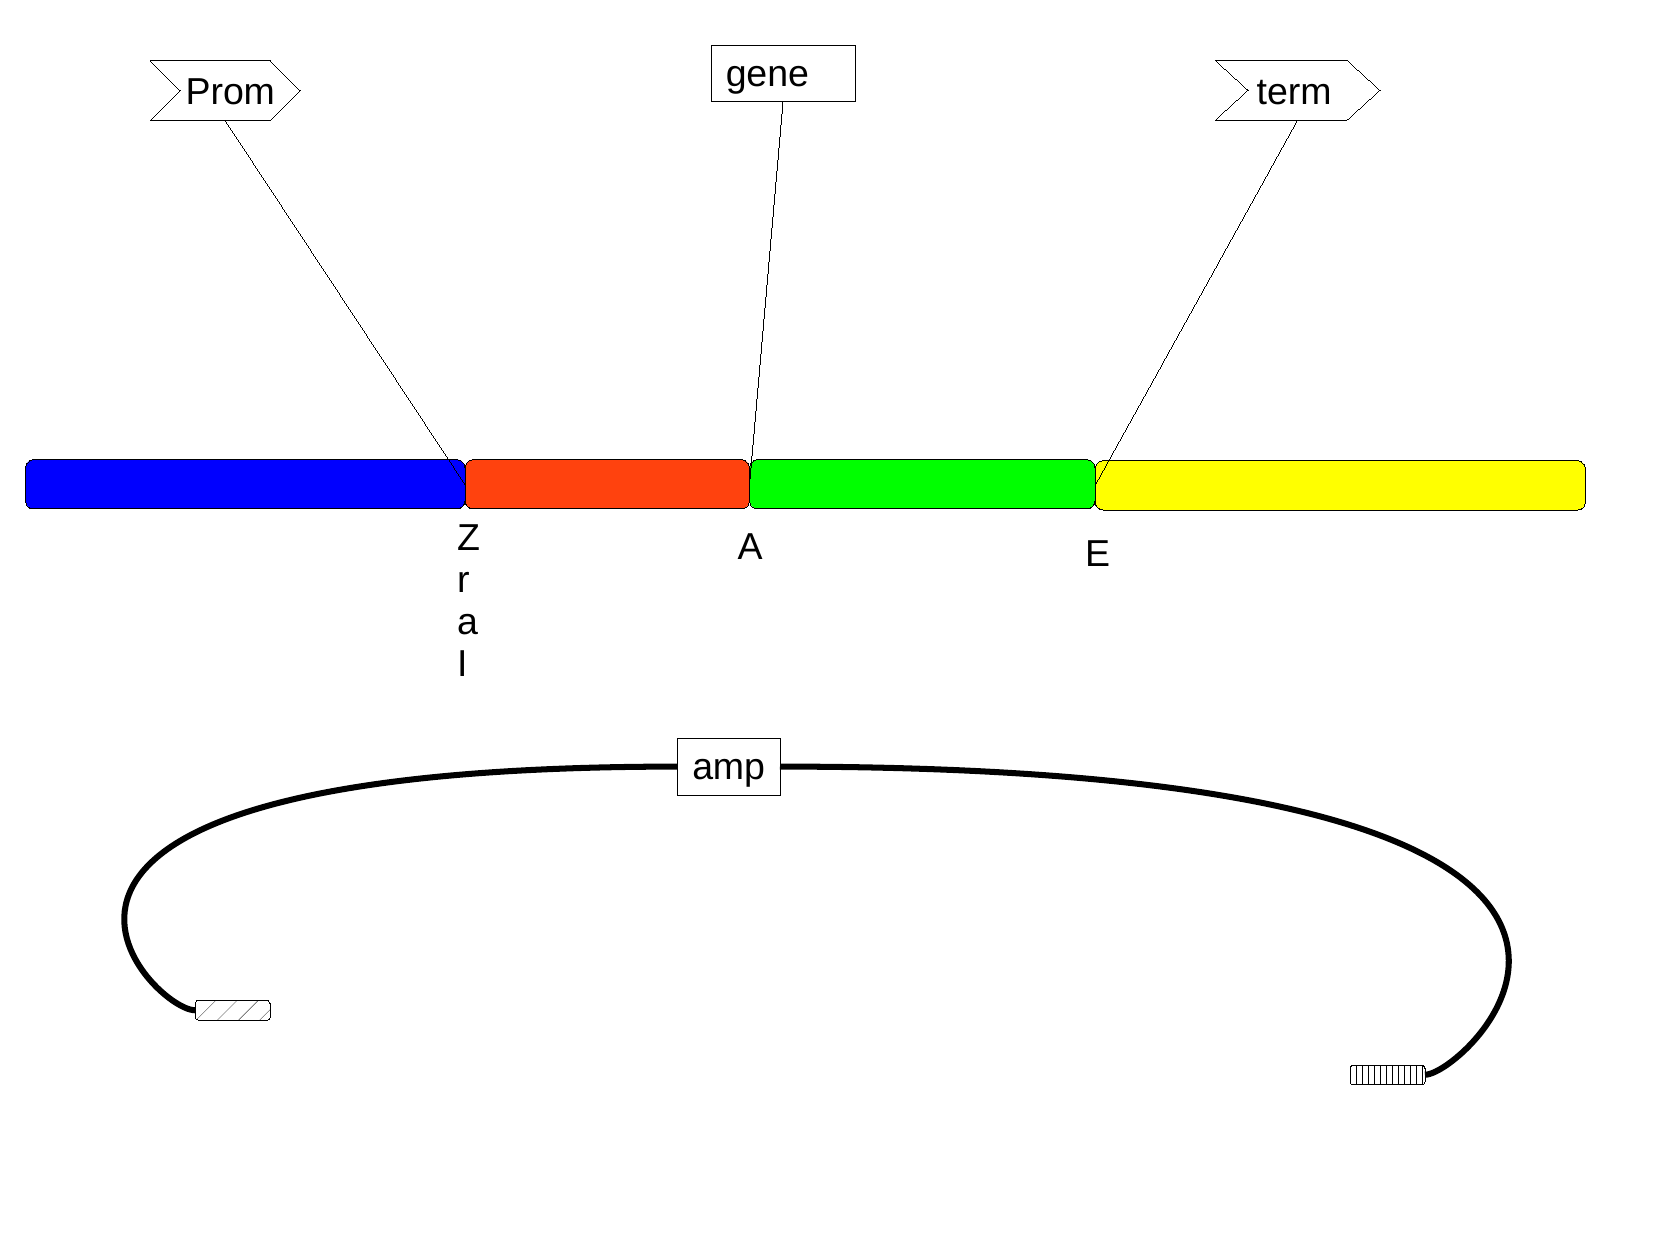

gene
Prom
 term
ZraI
A
E
amp